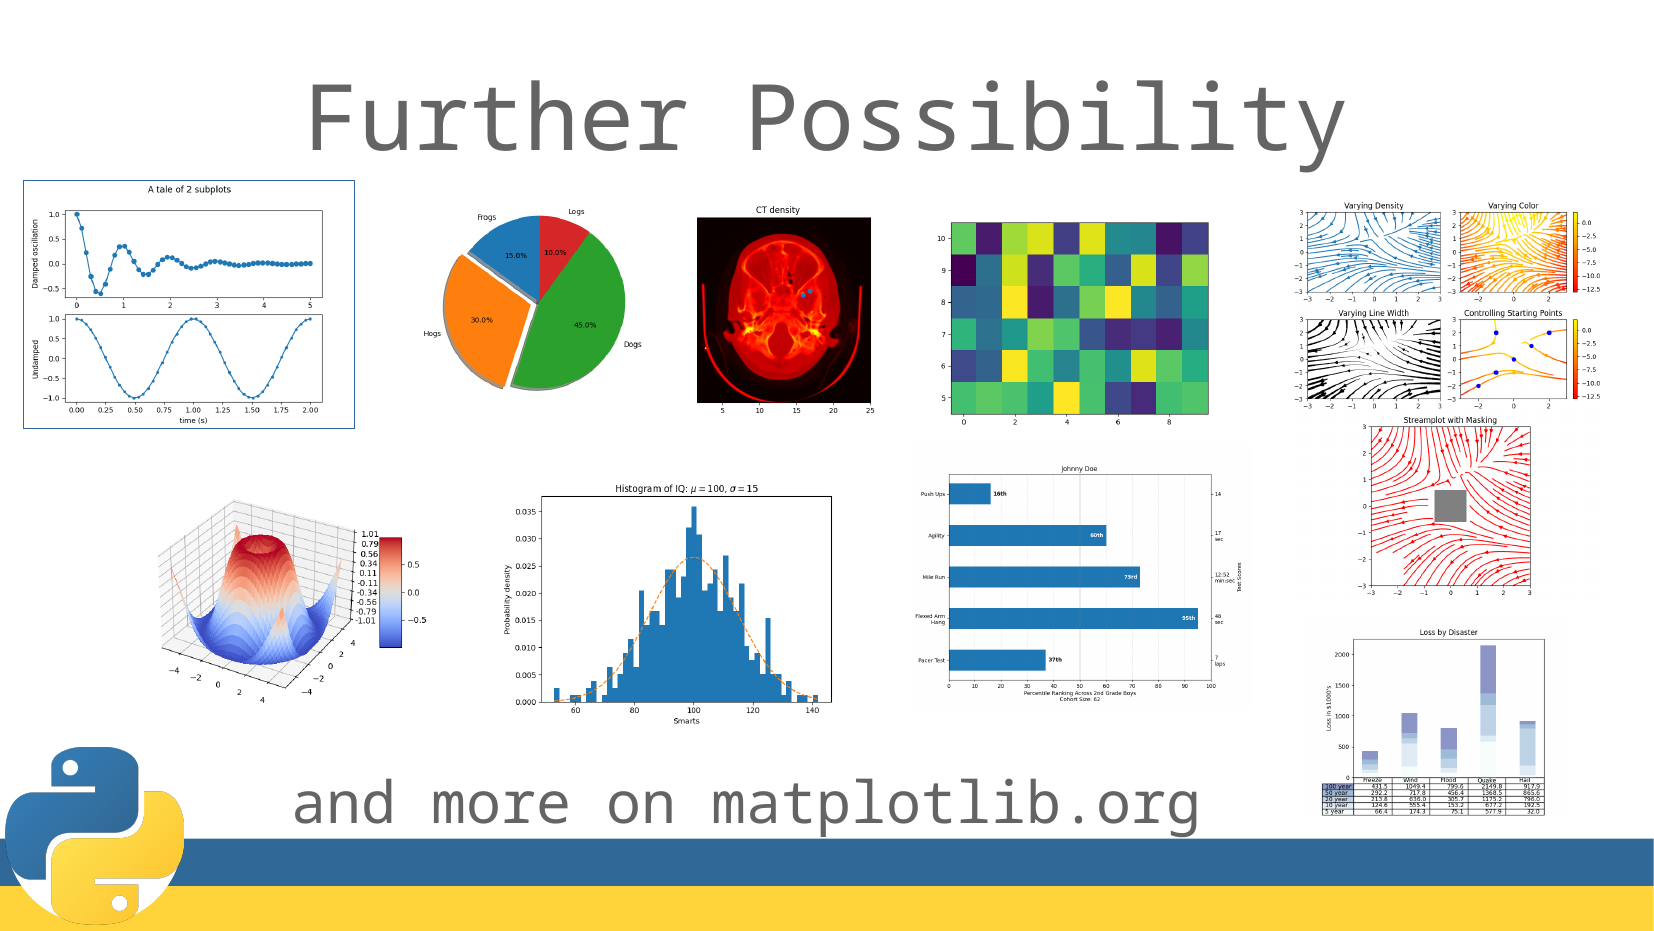

# Further Possibility
and more on matplotlib.org